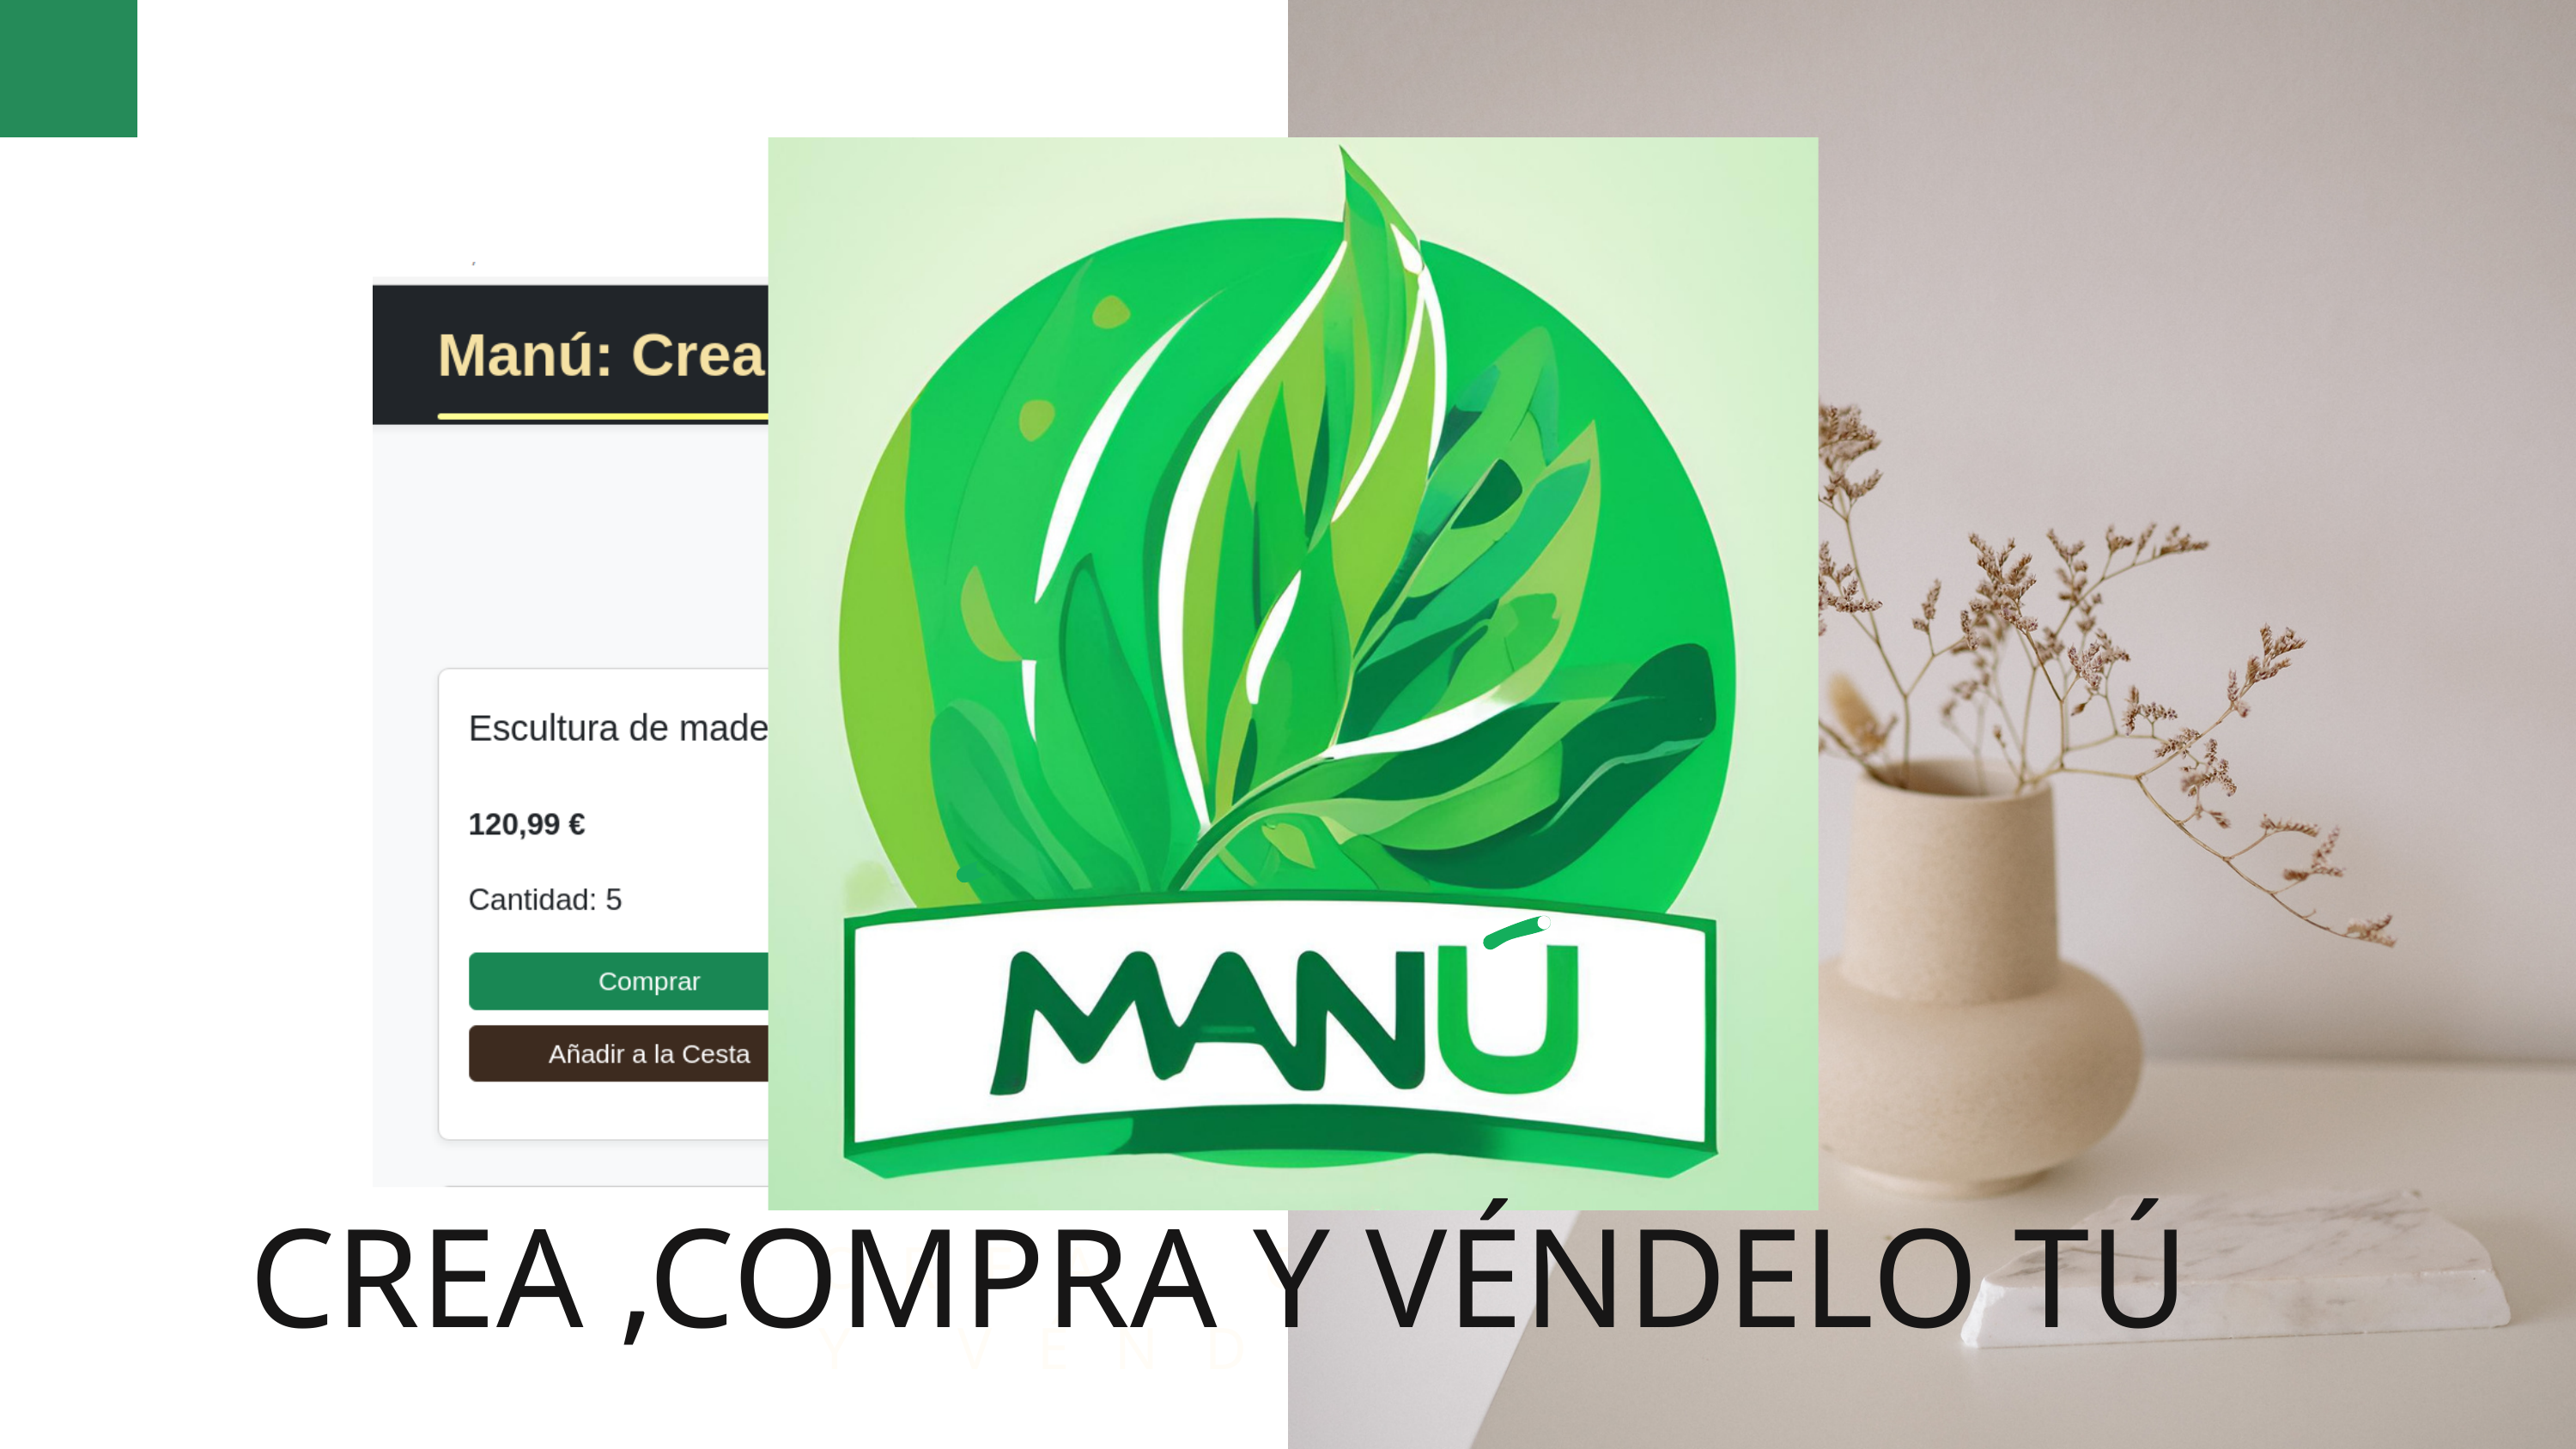

Page 01
CREA ,COMPRA Y VÉNDELO TÚ
CREA, COMPRA Y VÉNDELO TÚ